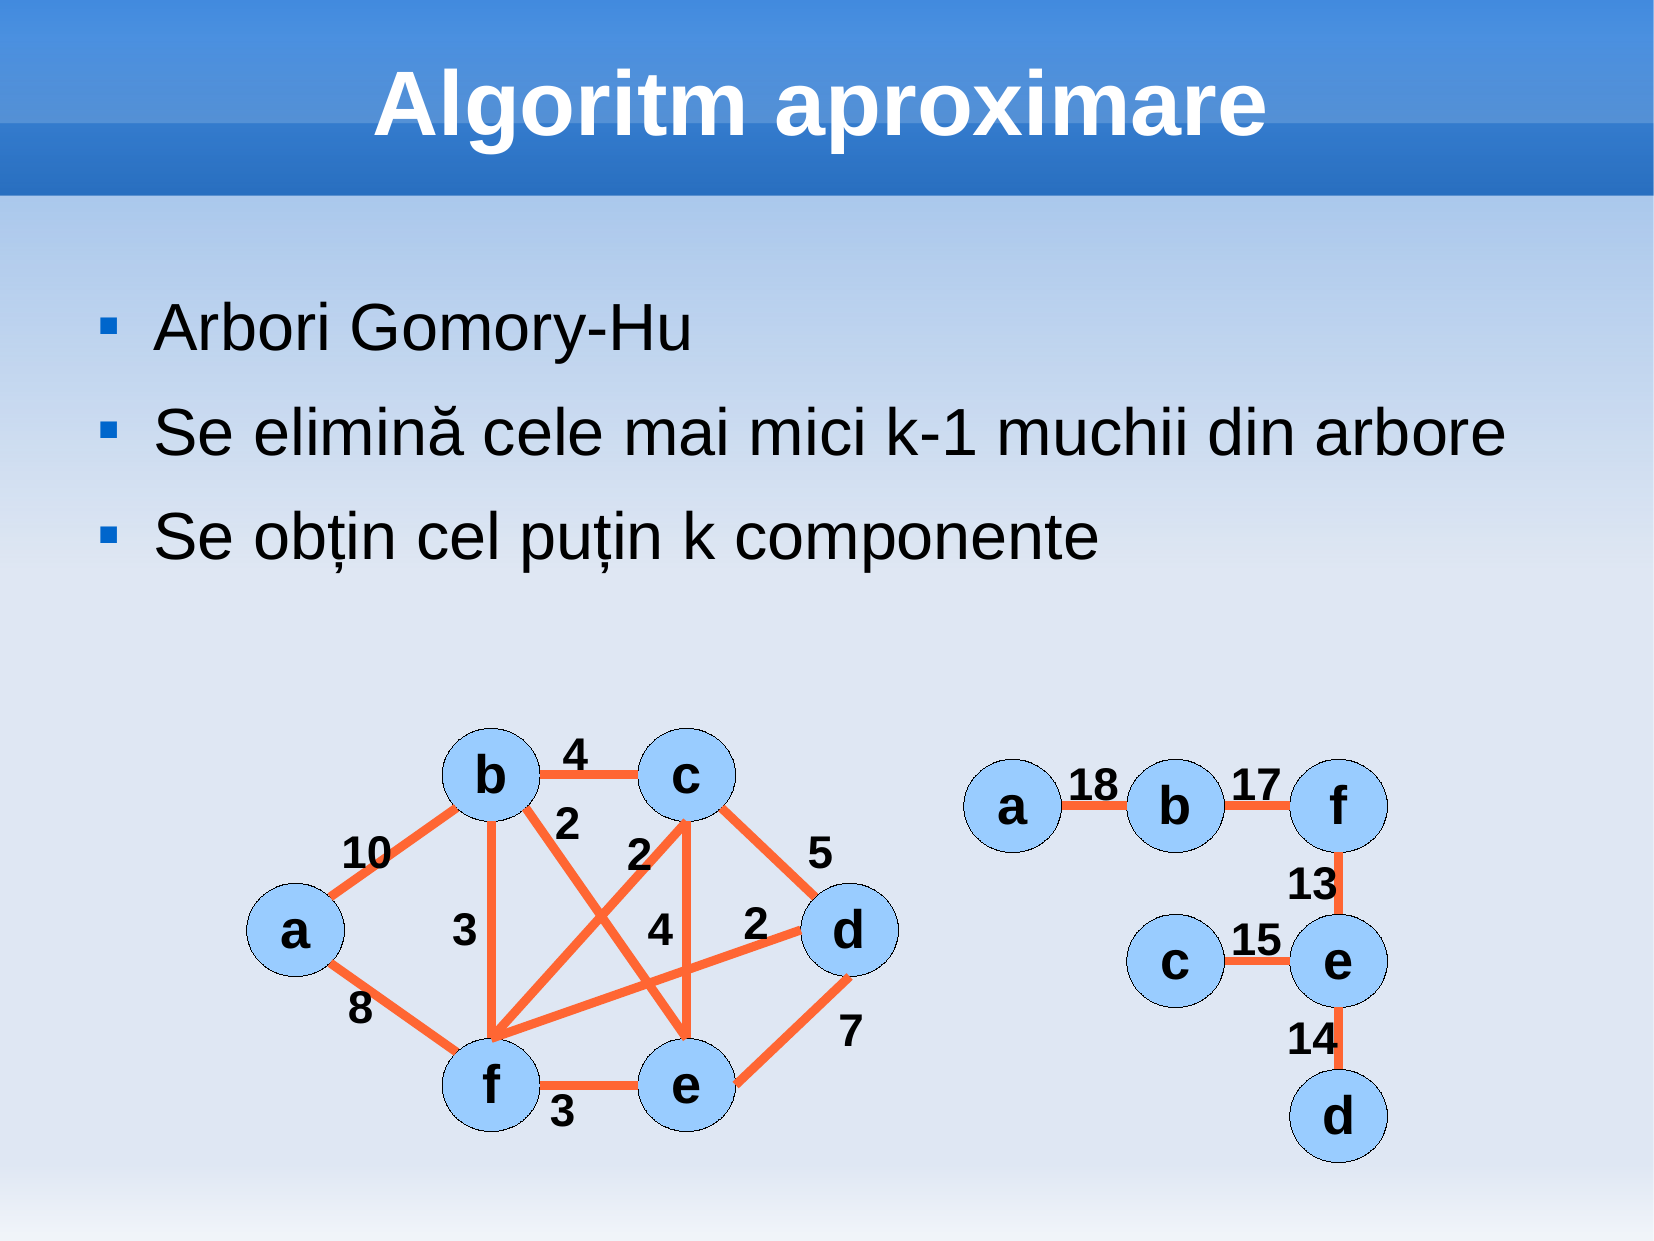

# Algoritm aproximare
Arbori Gomory-Hu
Se elimină cele mai mici k-1 muchii din arbore
Se obțin cel puțin k componente
b
c
a
b
f
2
2
a
d
2
c
e
f
e
d